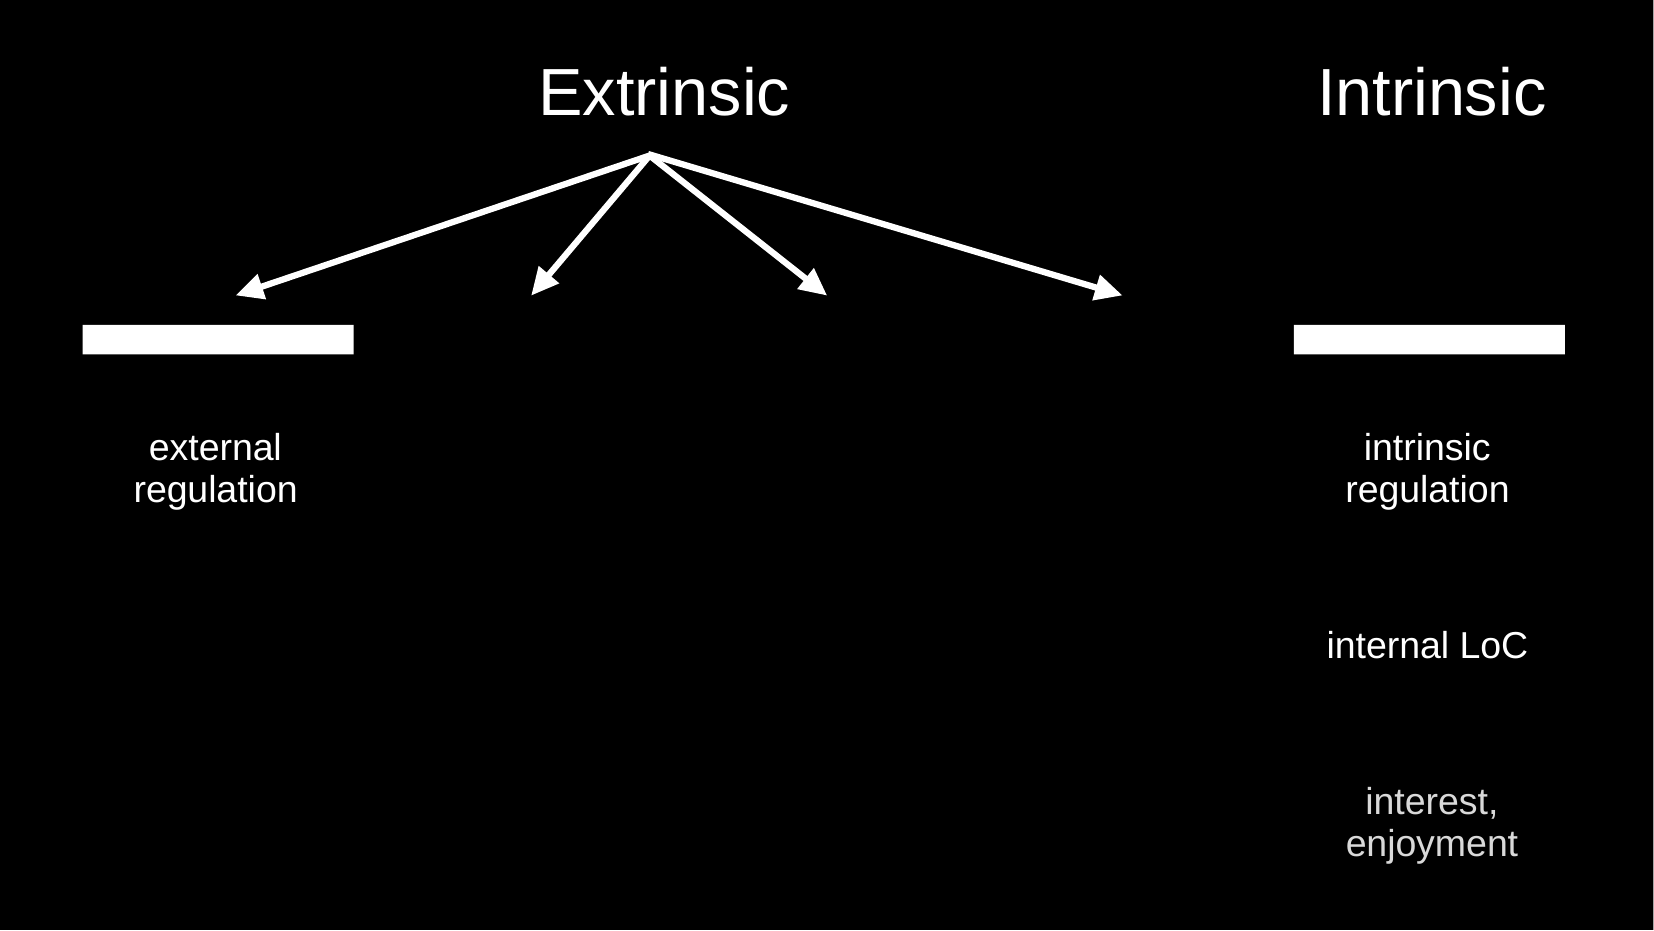

Extrinsic
# Intrinsic
external regulation
intrinsic regulation
internal LoC
interest, enjoyment